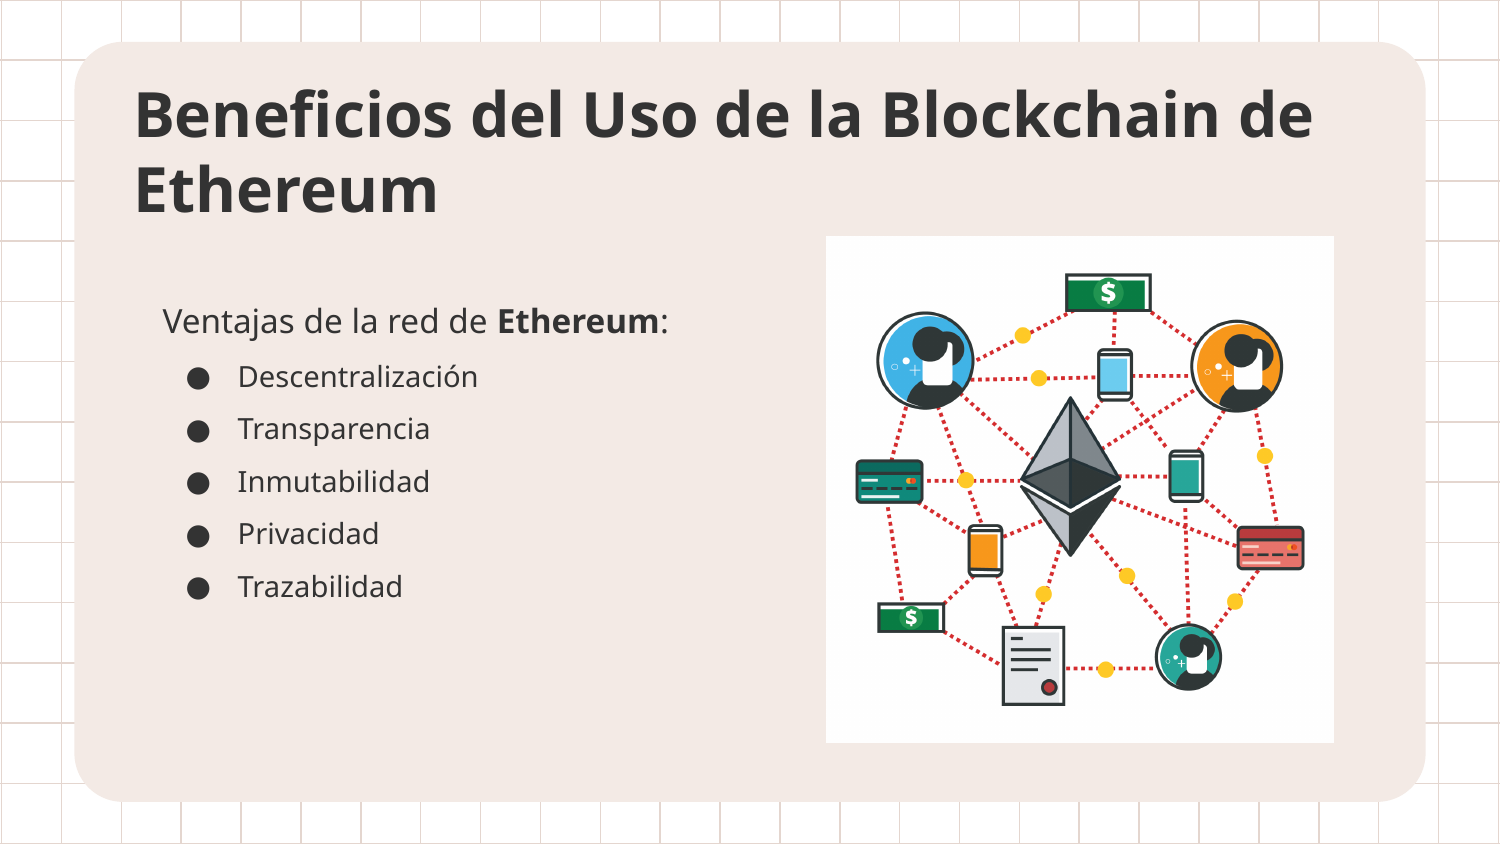

# Beneficios del Uso de la Blockchain de Ethereum
Ventajas de la red de Ethereum:
Descentralización
Transparencia
Inmutabilidad
Privacidad
Trazabilidad